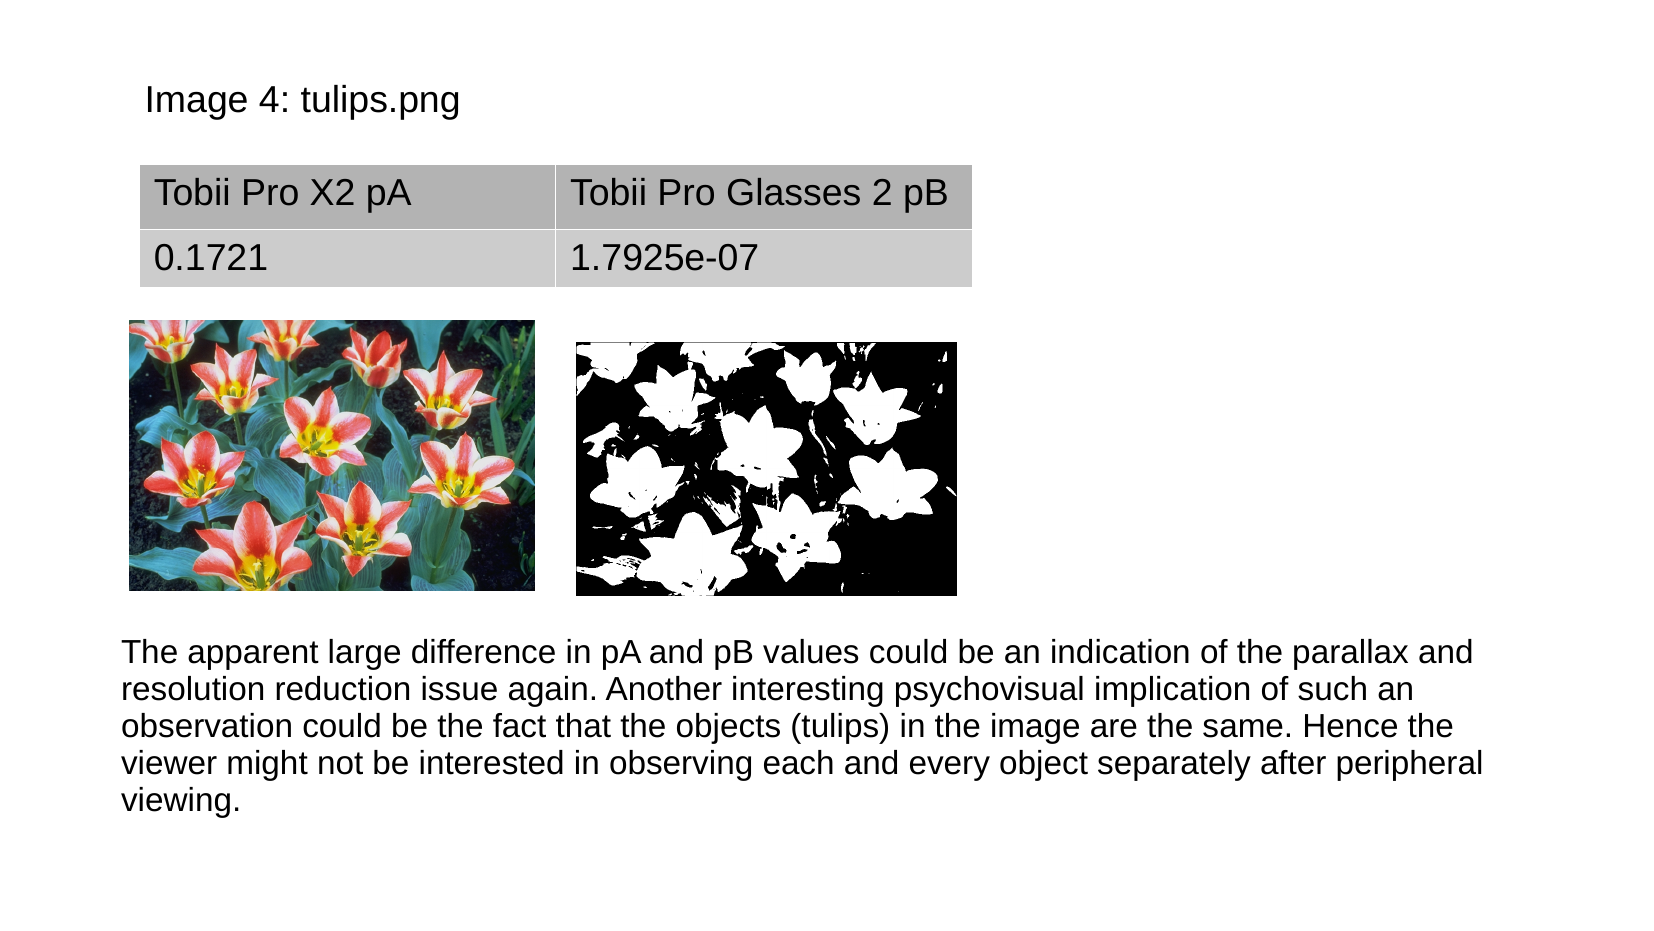

Image 4: tulips.png
| Tobii Pro X2 pA | Tobii Pro Glasses 2 pB |
| --- | --- |
| 0.1721 | 1.7925e-07 |
The apparent large difference in pA and pB values could be an indication of the parallax and resolution reduction issue again. Another interesting psychovisual implication of such an observation could be the fact that the objects (tulips) in the image are the same. Hence the viewer might not be interested in observing each and every object separately after peripheral viewing.